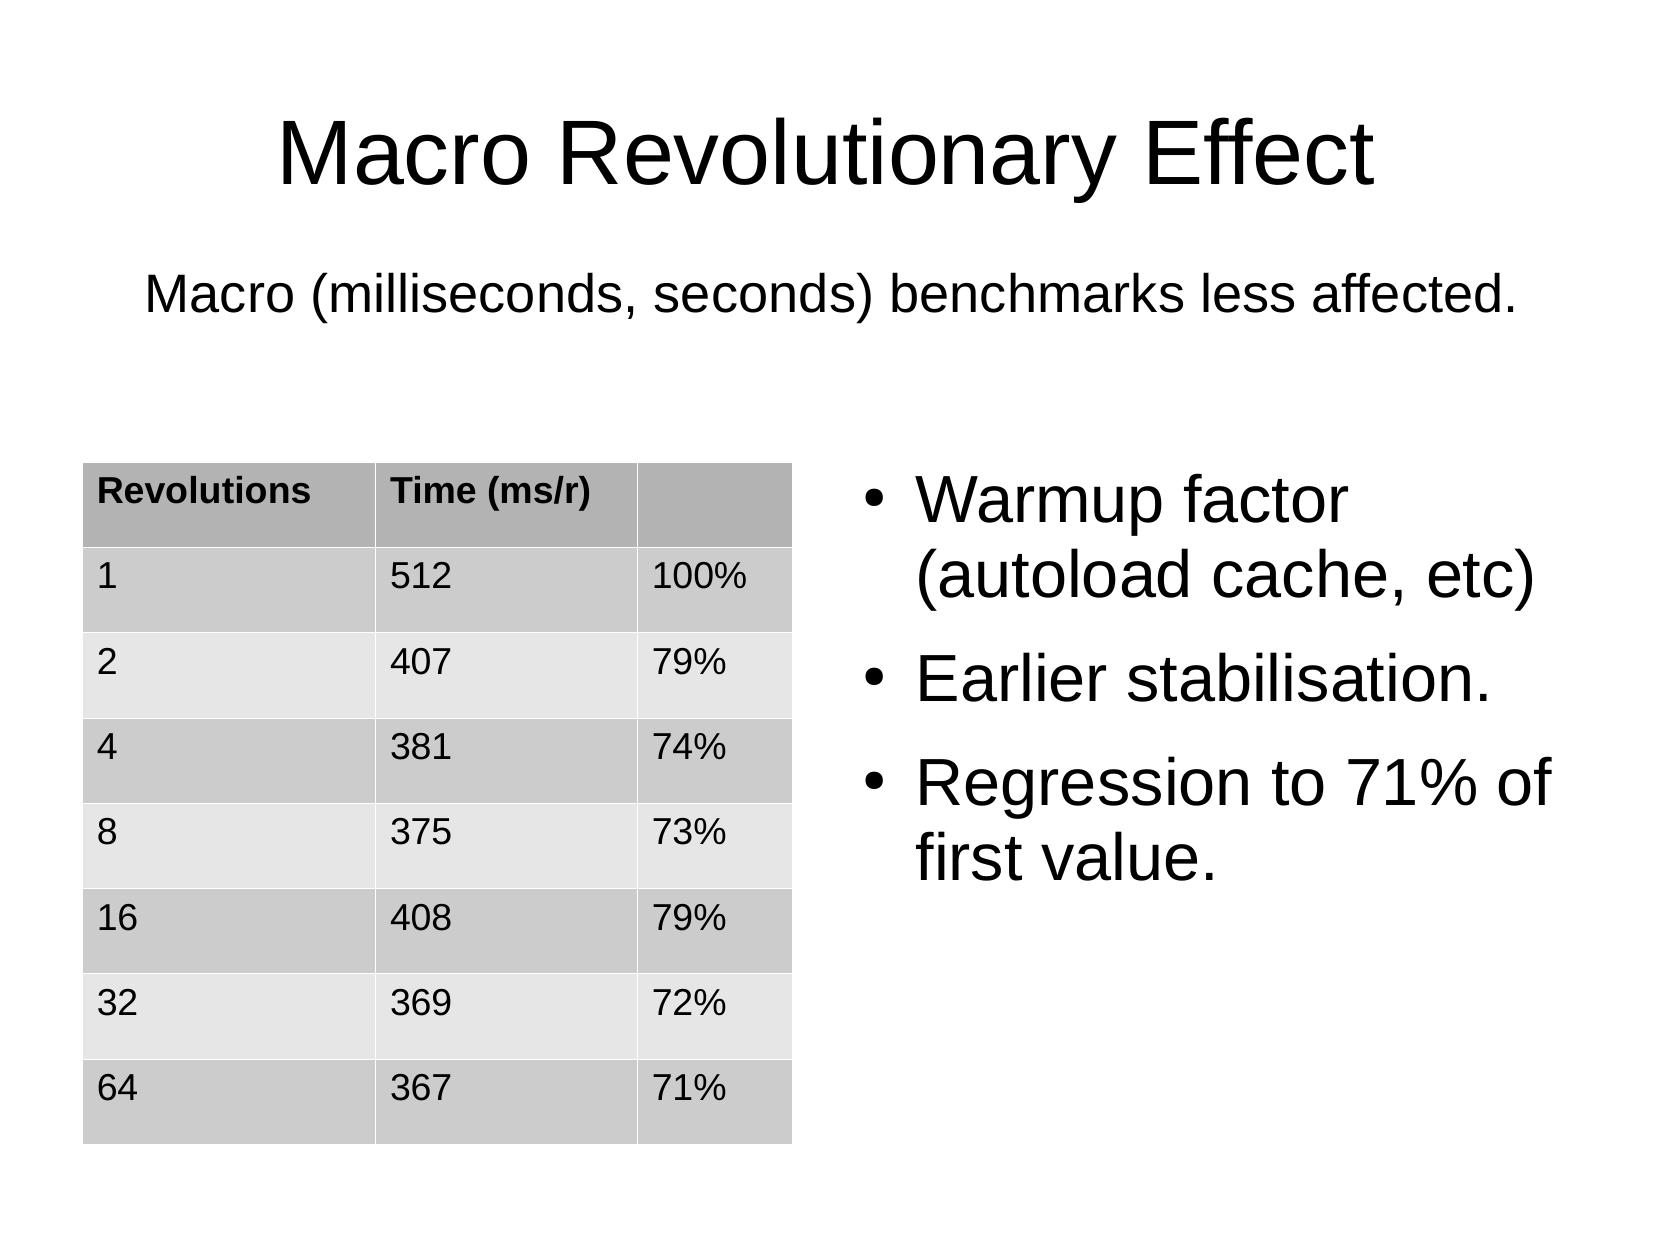

# Macro Revolutionary Effect
Macro (milliseconds, seconds) benchmarks less affected.
| Revolutions | Time (ms/r) | |
| --- | --- | --- |
| 1 | 512 | 100% |
| 2 | 407 | 79% |
| 4 | 381 | 74% |
| 8 | 375 | 73% |
| 16 | 408 | 79% |
| 32 | 369 | 72% |
| 64 | 367 | 71% |
Warmup factor (autoload cache, etc)
Earlier stabilisation.
Regression to 71% of first value.